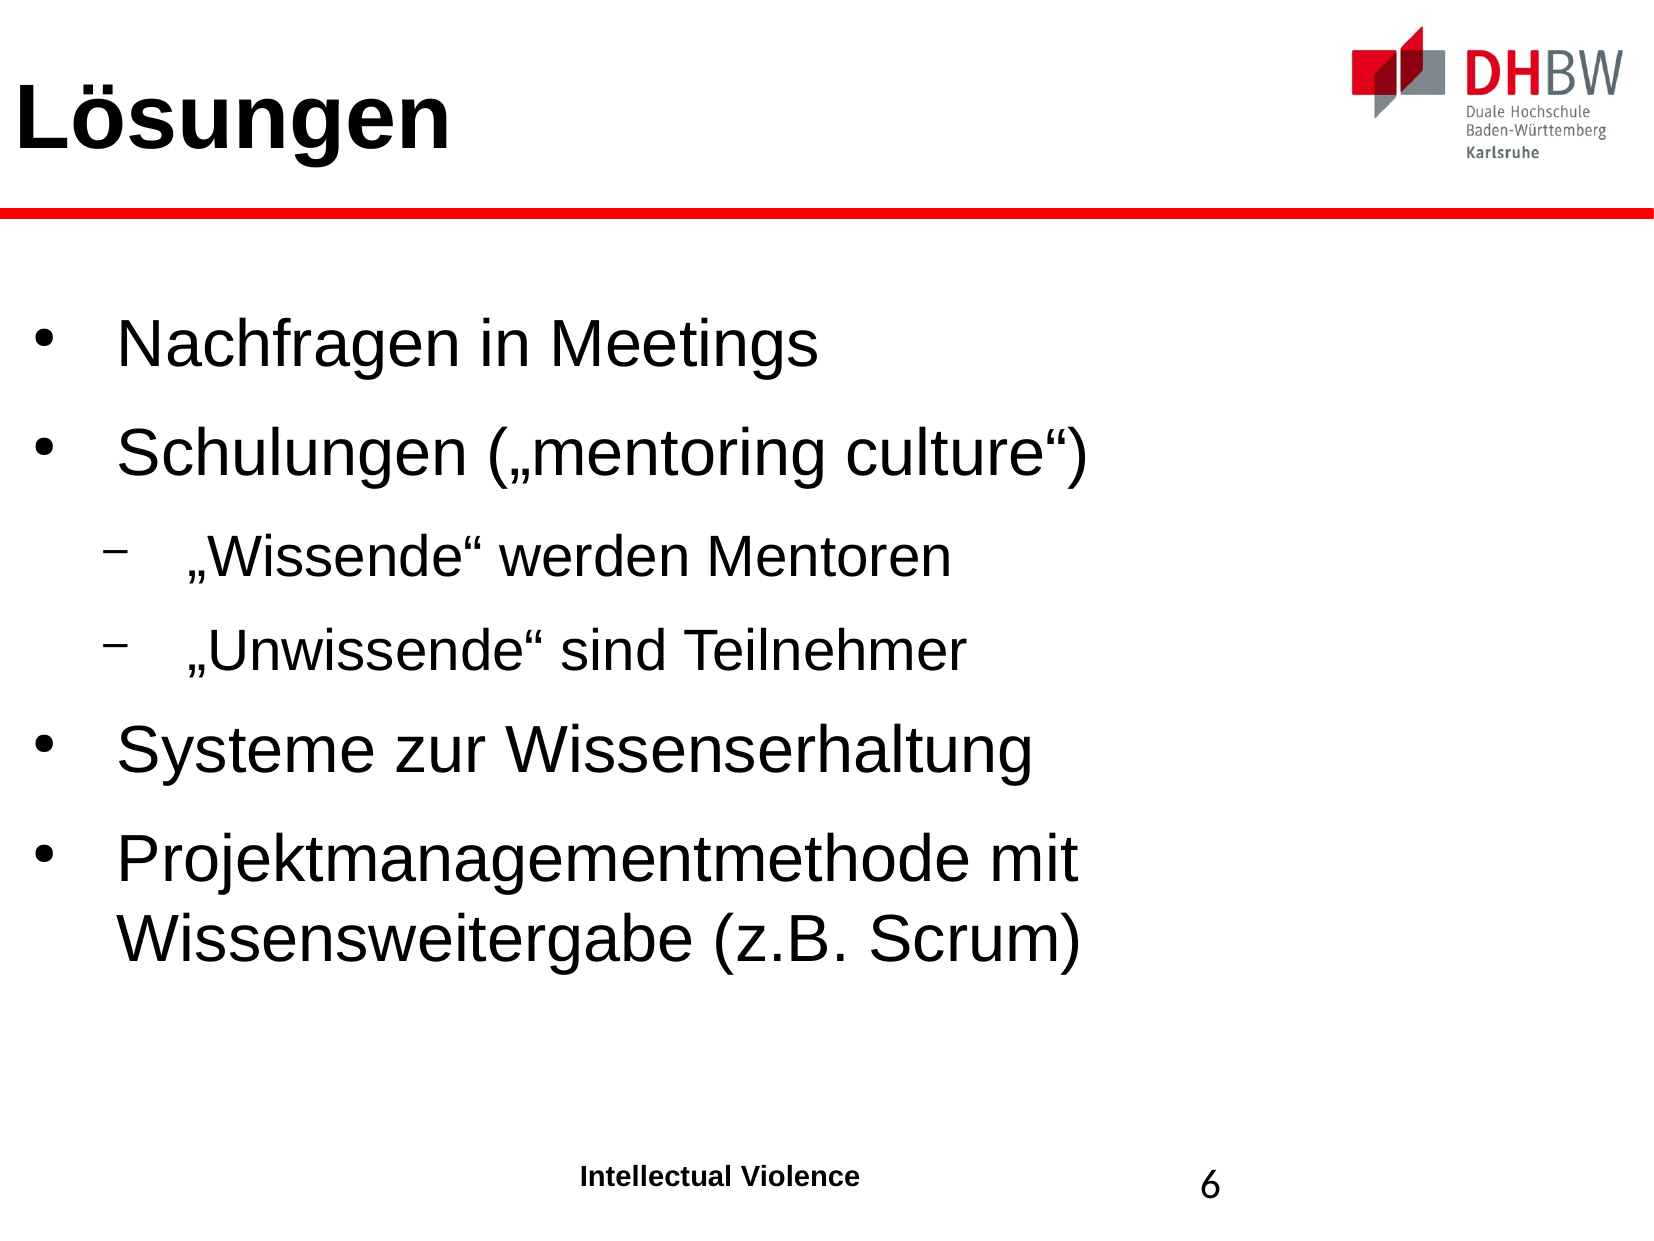

# Lösungen
Nachfragen in Meetings
Schulungen („mentoring culture“)
„Wissende“ werden Mentoren
„Unwissende“ sind Teilnehmer
Systeme zur Wissenserhaltung
Projektmanagementmethode mit Wissensweitergabe (z.B. Scrum)
Intellectual Violence